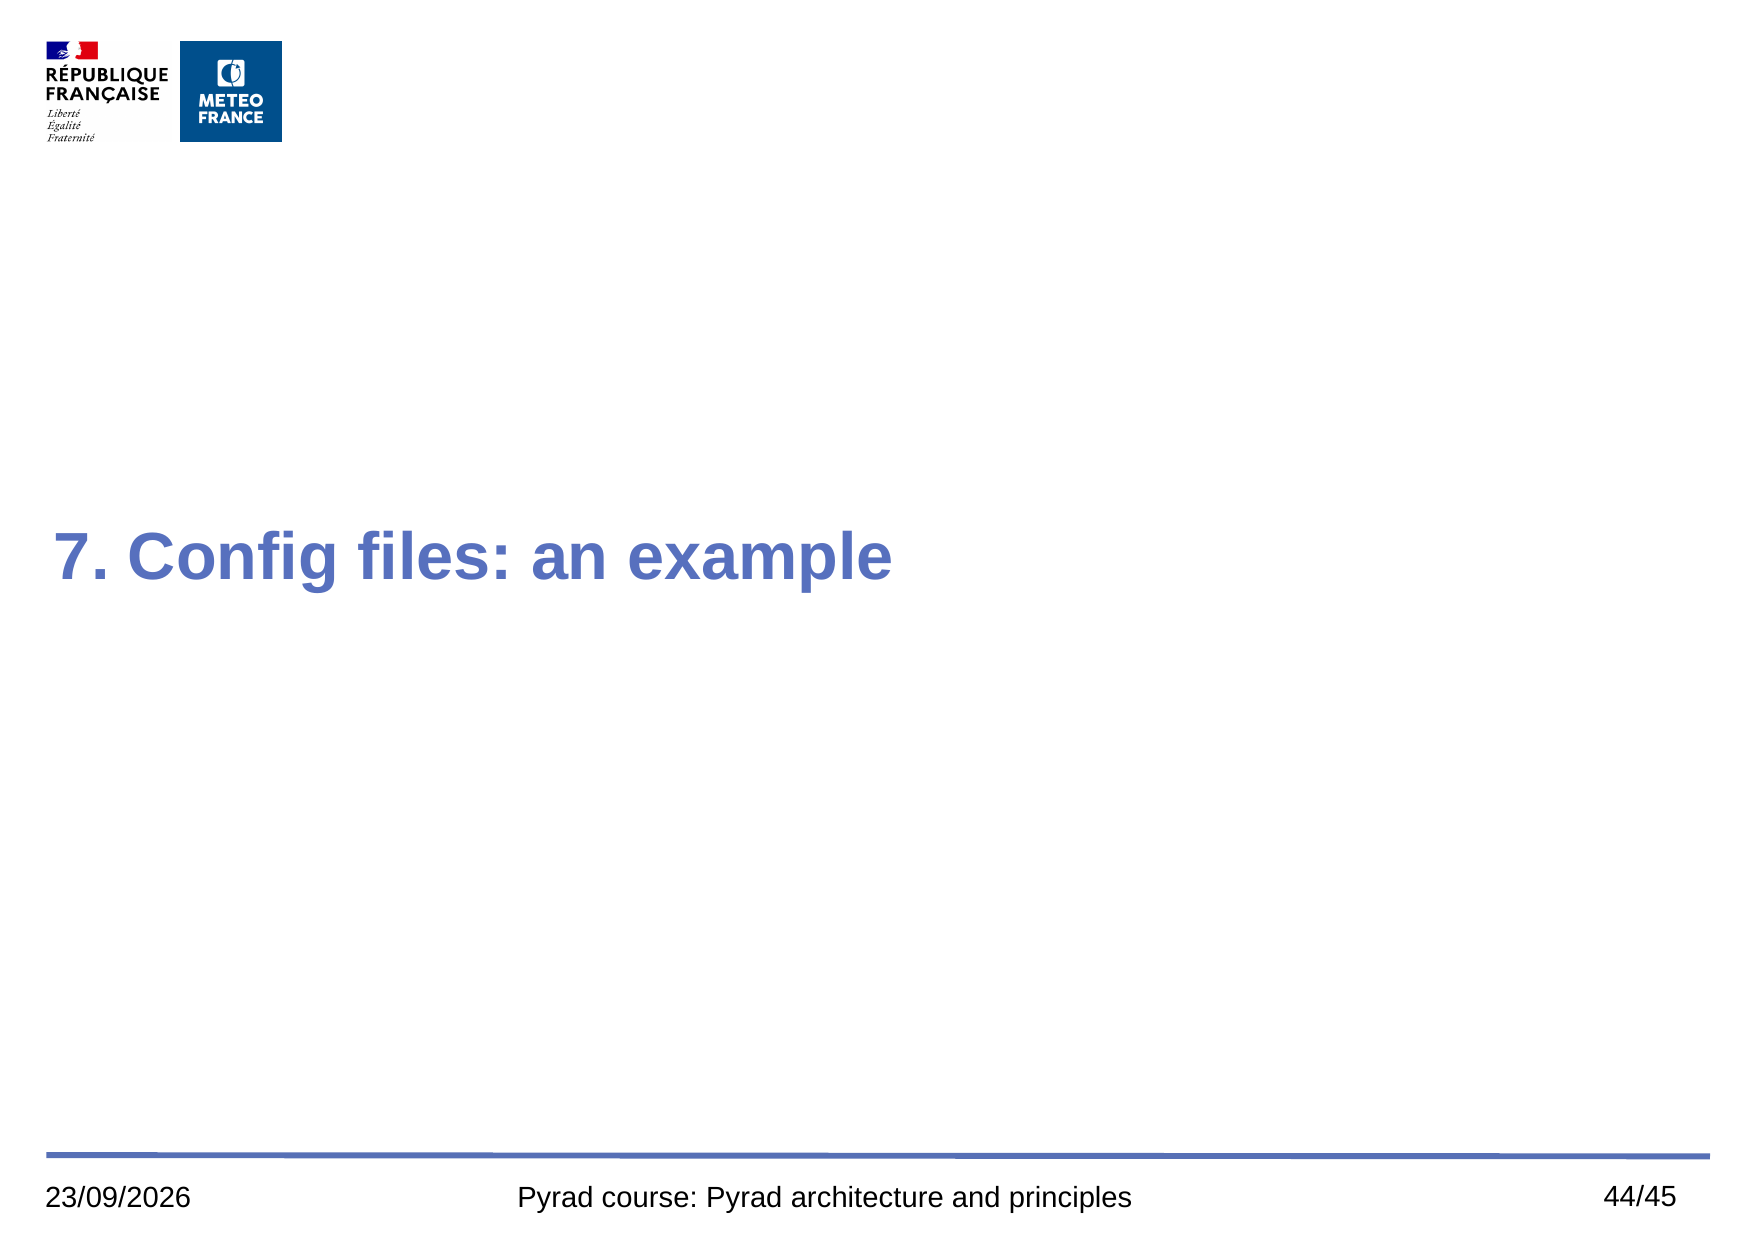

# 7. Config files: an example
44
Pyrad course: Pyrad architecture and principles